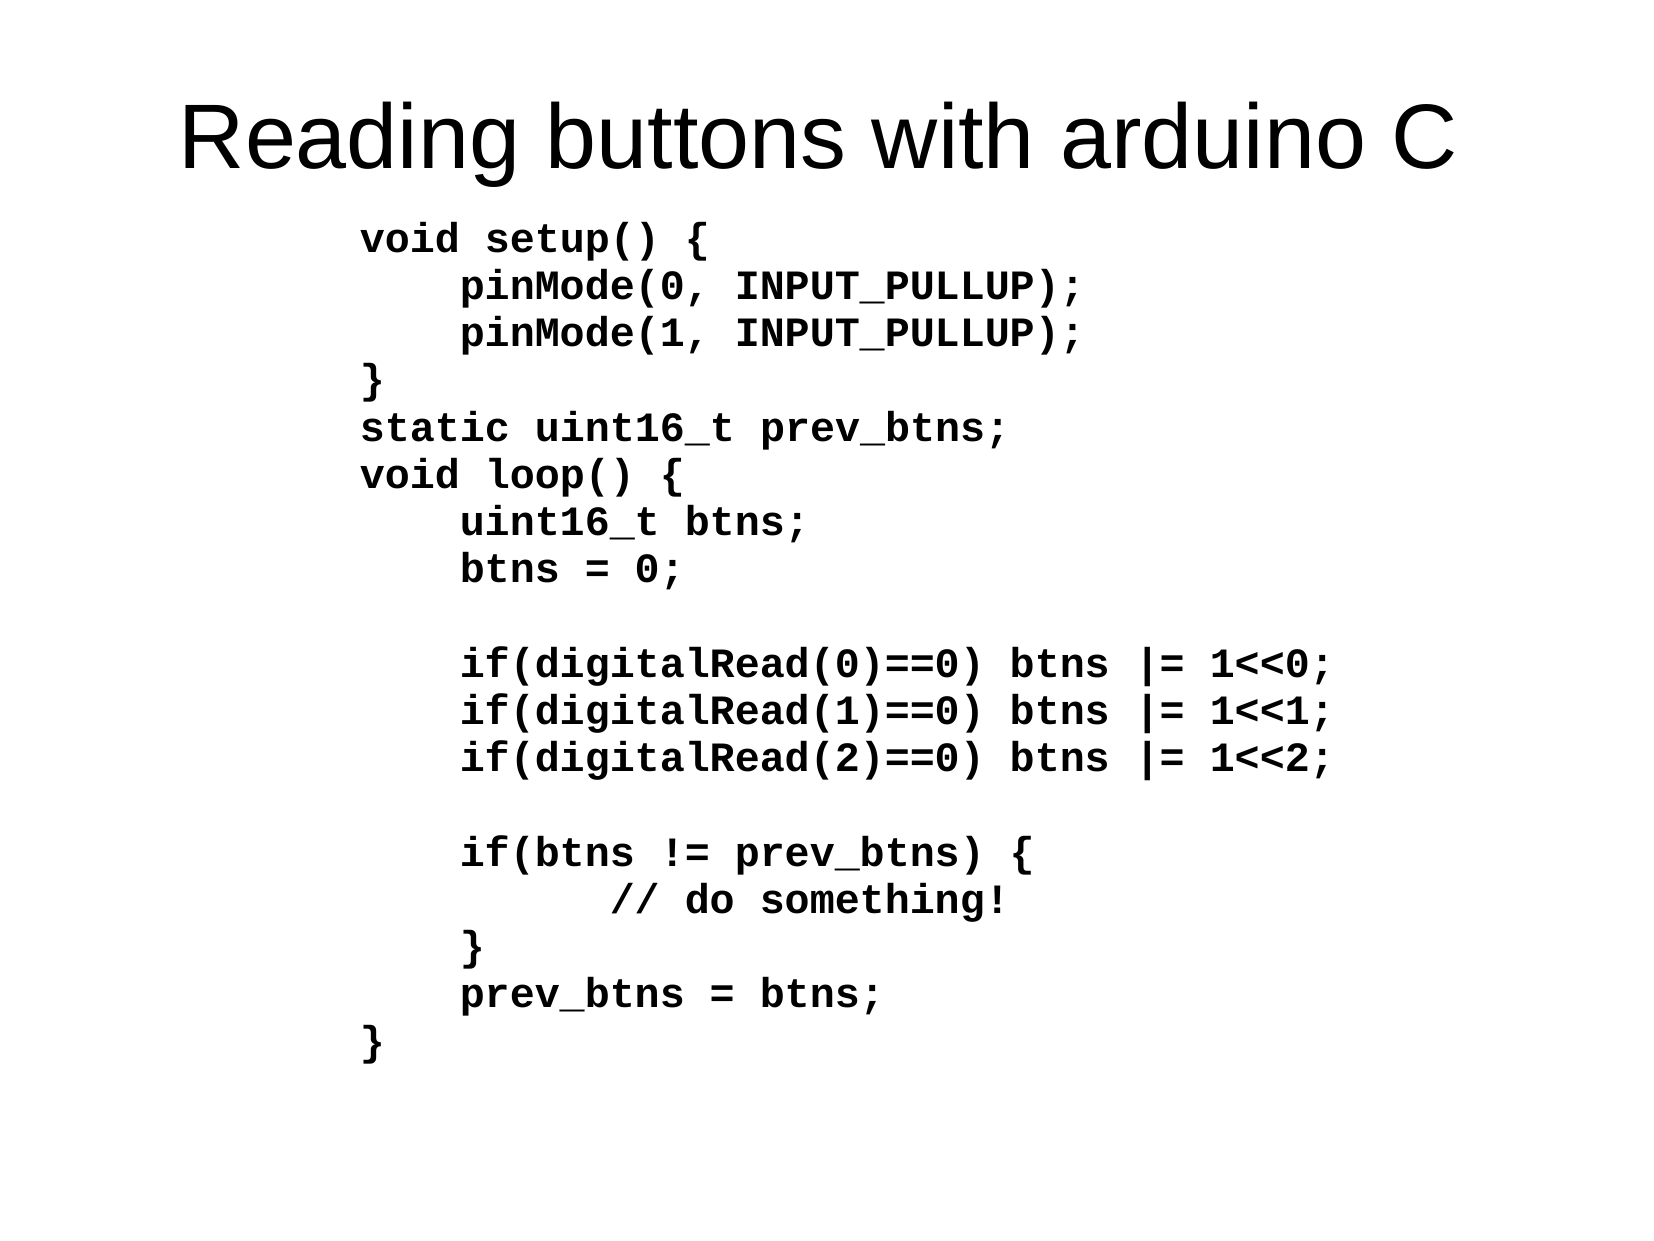

# Reading buttons with arduino C
void setup() {
 pinMode(0, INPUT_PULLUP);
 pinMode(1, INPUT_PULLUP);
}
static uint16_t prev_btns;
void loop() {
 uint16_t btns;
 btns = 0;
 if(digitalRead(0)==0) btns |= 1<<0;
 if(digitalRead(1)==0) btns |= 1<<1;
 if(digitalRead(2)==0) btns |= 1<<2;
 if(btns != prev_btns) {
 // do something!
 }
 prev_btns = btns;
}